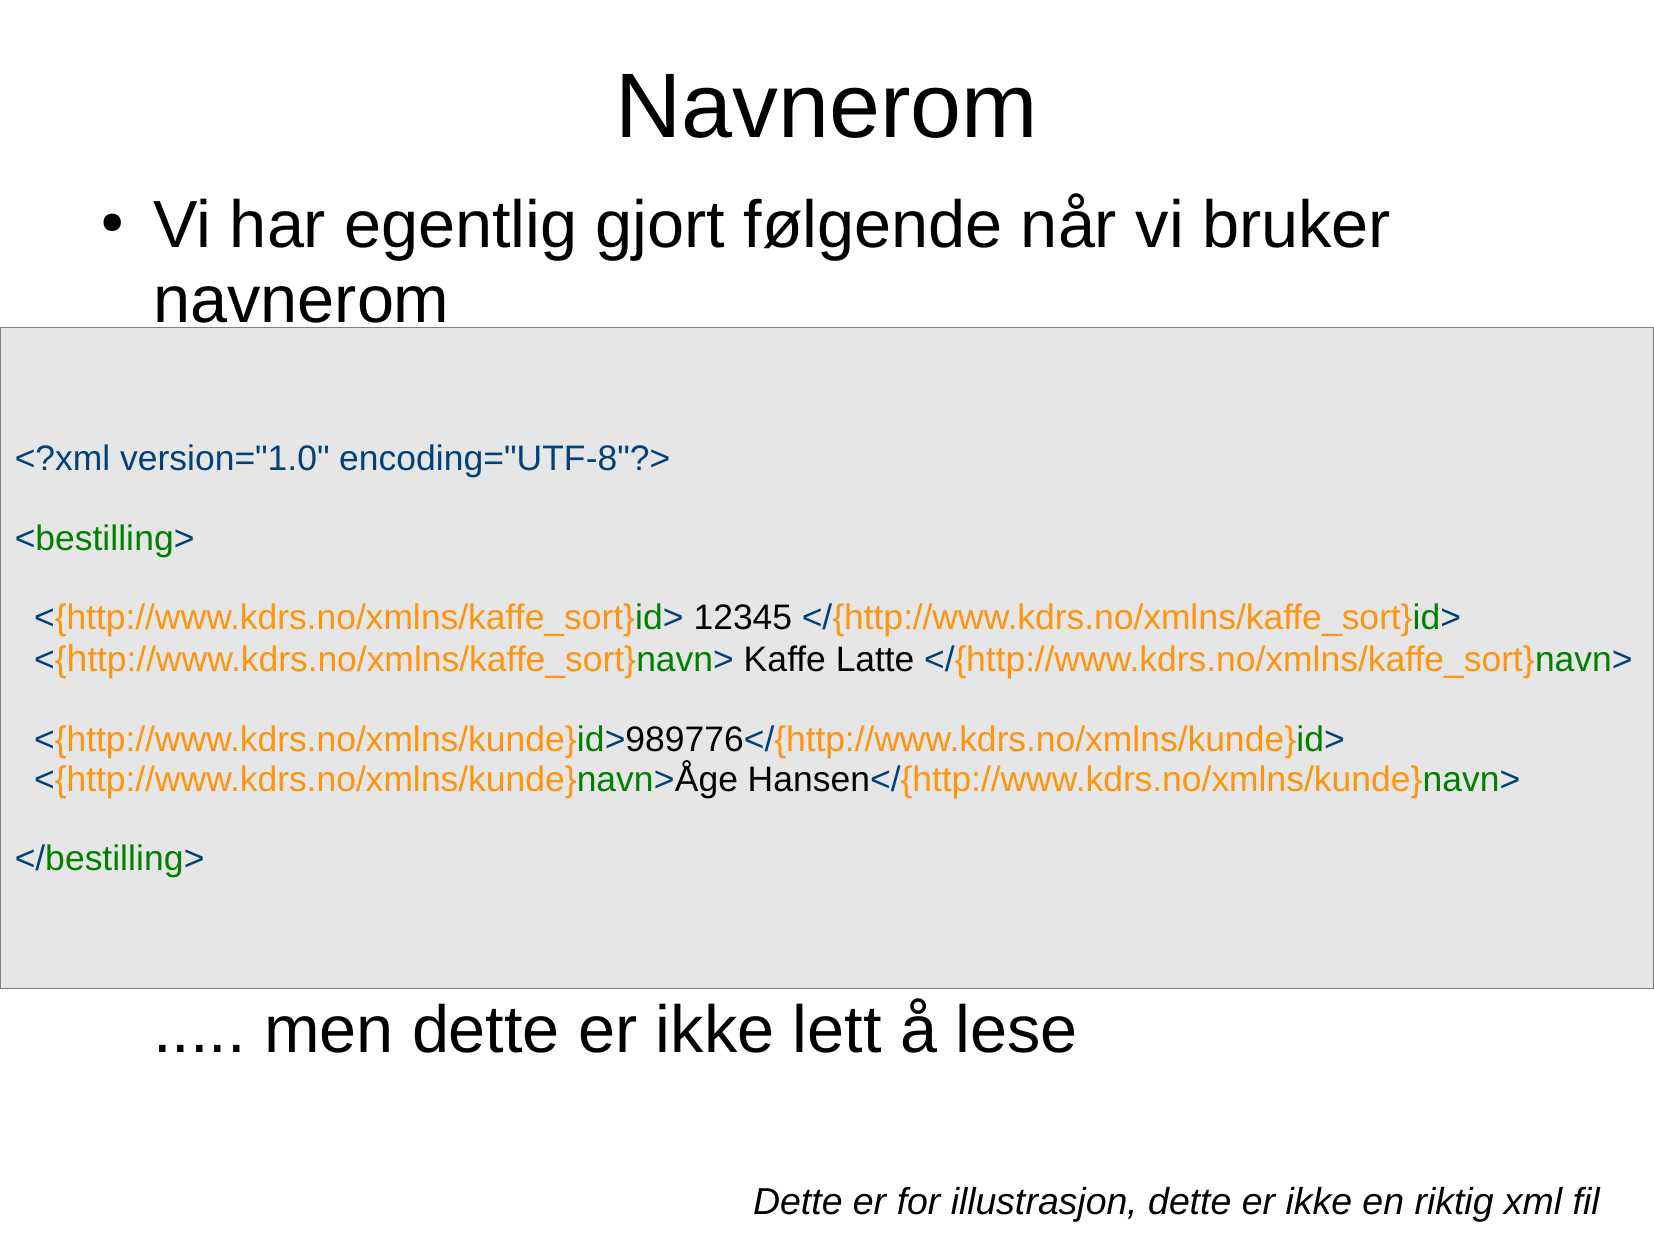

# Navnerom
Vi har egentlig gjort følgende når vi bruker navnerom
..... men dette er ikke lett å lese
<?xml version="1.0" encoding="UTF-8"?>
<bestilling>
 <{http://www.kdrs.no/xmlns/kaffe_sort}id> 12345 </{http://www.kdrs.no/xmlns/kaffe_sort}id>
 <{http://www.kdrs.no/xmlns/kaffe_sort}navn> Kaffe Latte </{http://www.kdrs.no/xmlns/kaffe_sort}navn>
 <{http://www.kdrs.no/xmlns/kunde}id>989776</{http://www.kdrs.no/xmlns/kunde}id>
 <{http://www.kdrs.no/xmlns/kunde}navn>Åge Hansen</{http://www.kdrs.no/xmlns/kunde}navn>
</bestilling>
Dette er for illustrasjon, dette er ikke en riktig xml fil